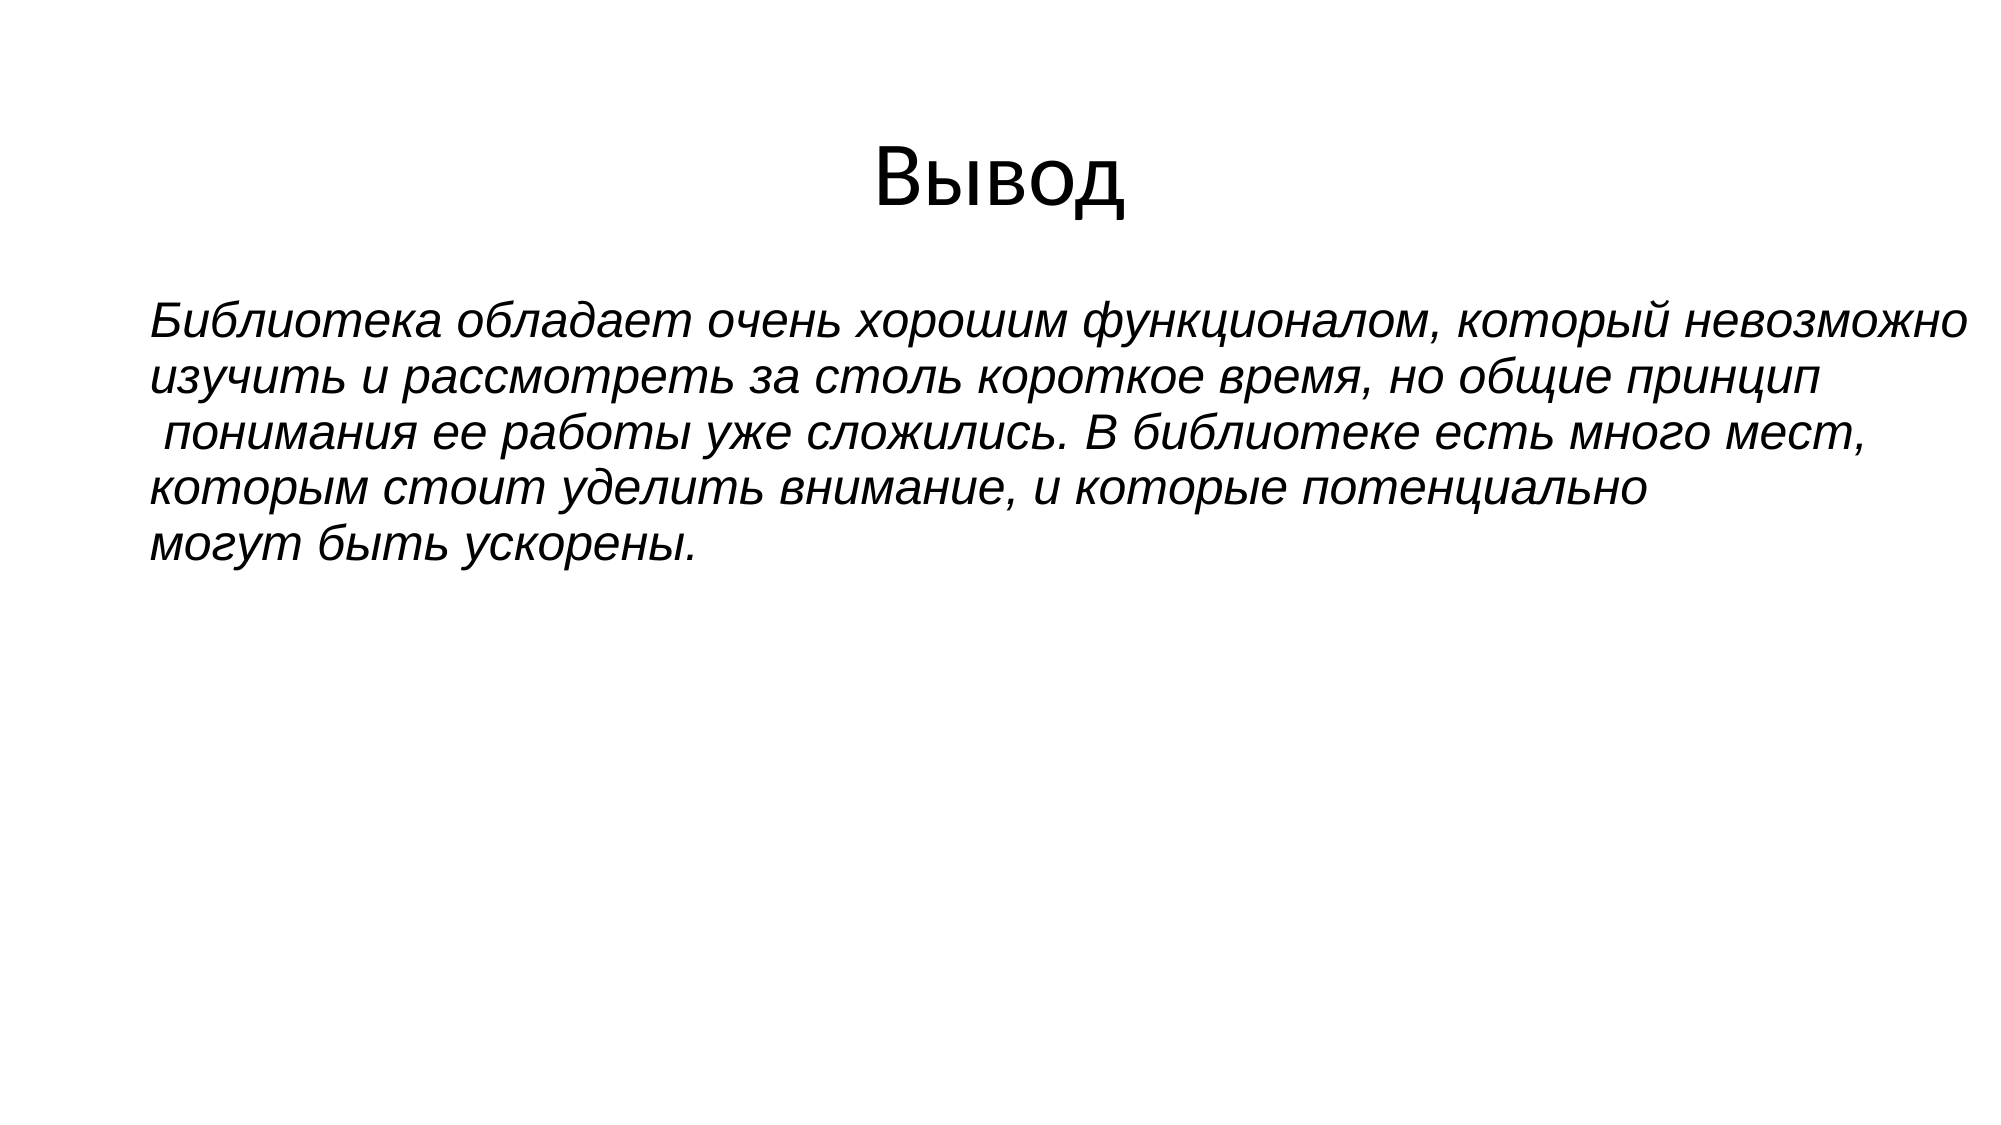

# Вывод
Библиотека обладает очень хорошим функционалом, который невозможно
изучить и рассмотреть за столь короткое время, но общие принцип
 понимания ее работы уже сложились. В библиотеке есть много мест,
которым стоит уделить внимание, и которые потенциально
могут быть ускорены.